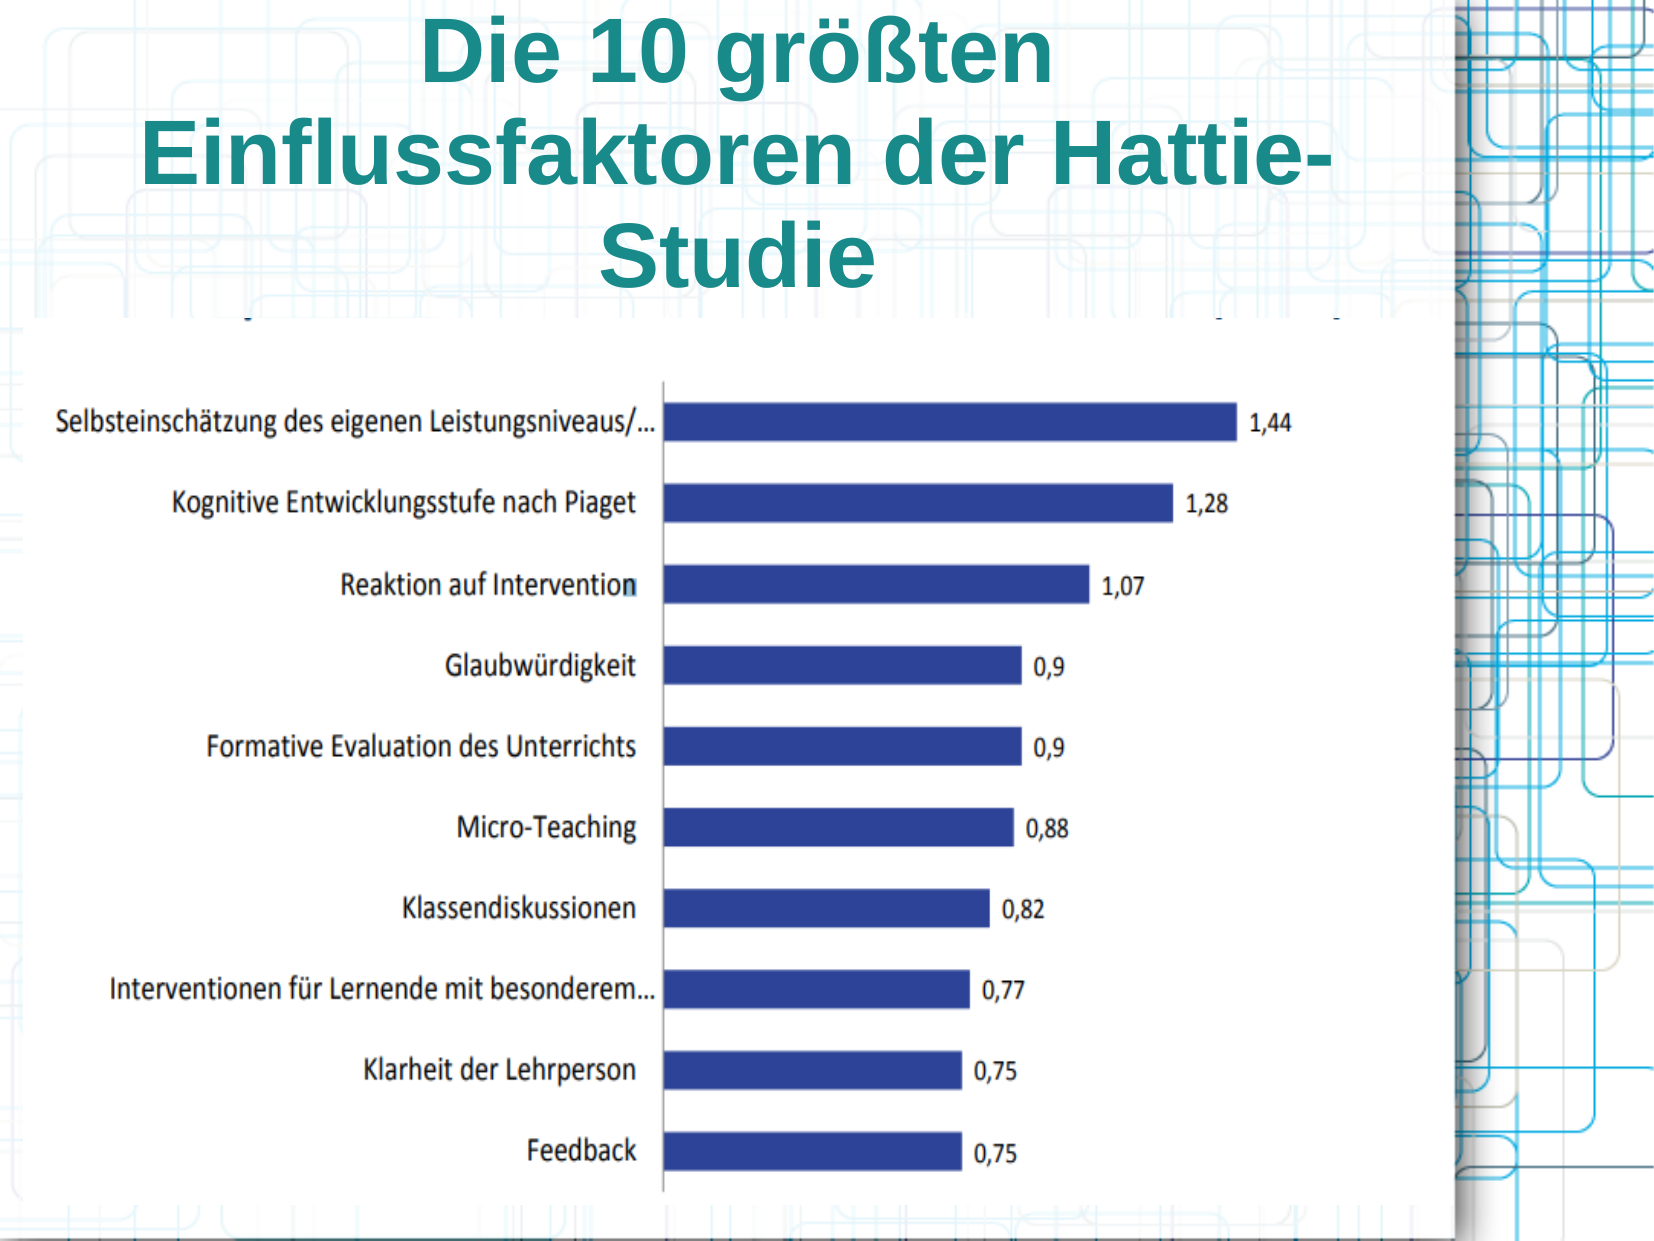

# Die 10 größten Einflussfaktoren der Hattie-Studie